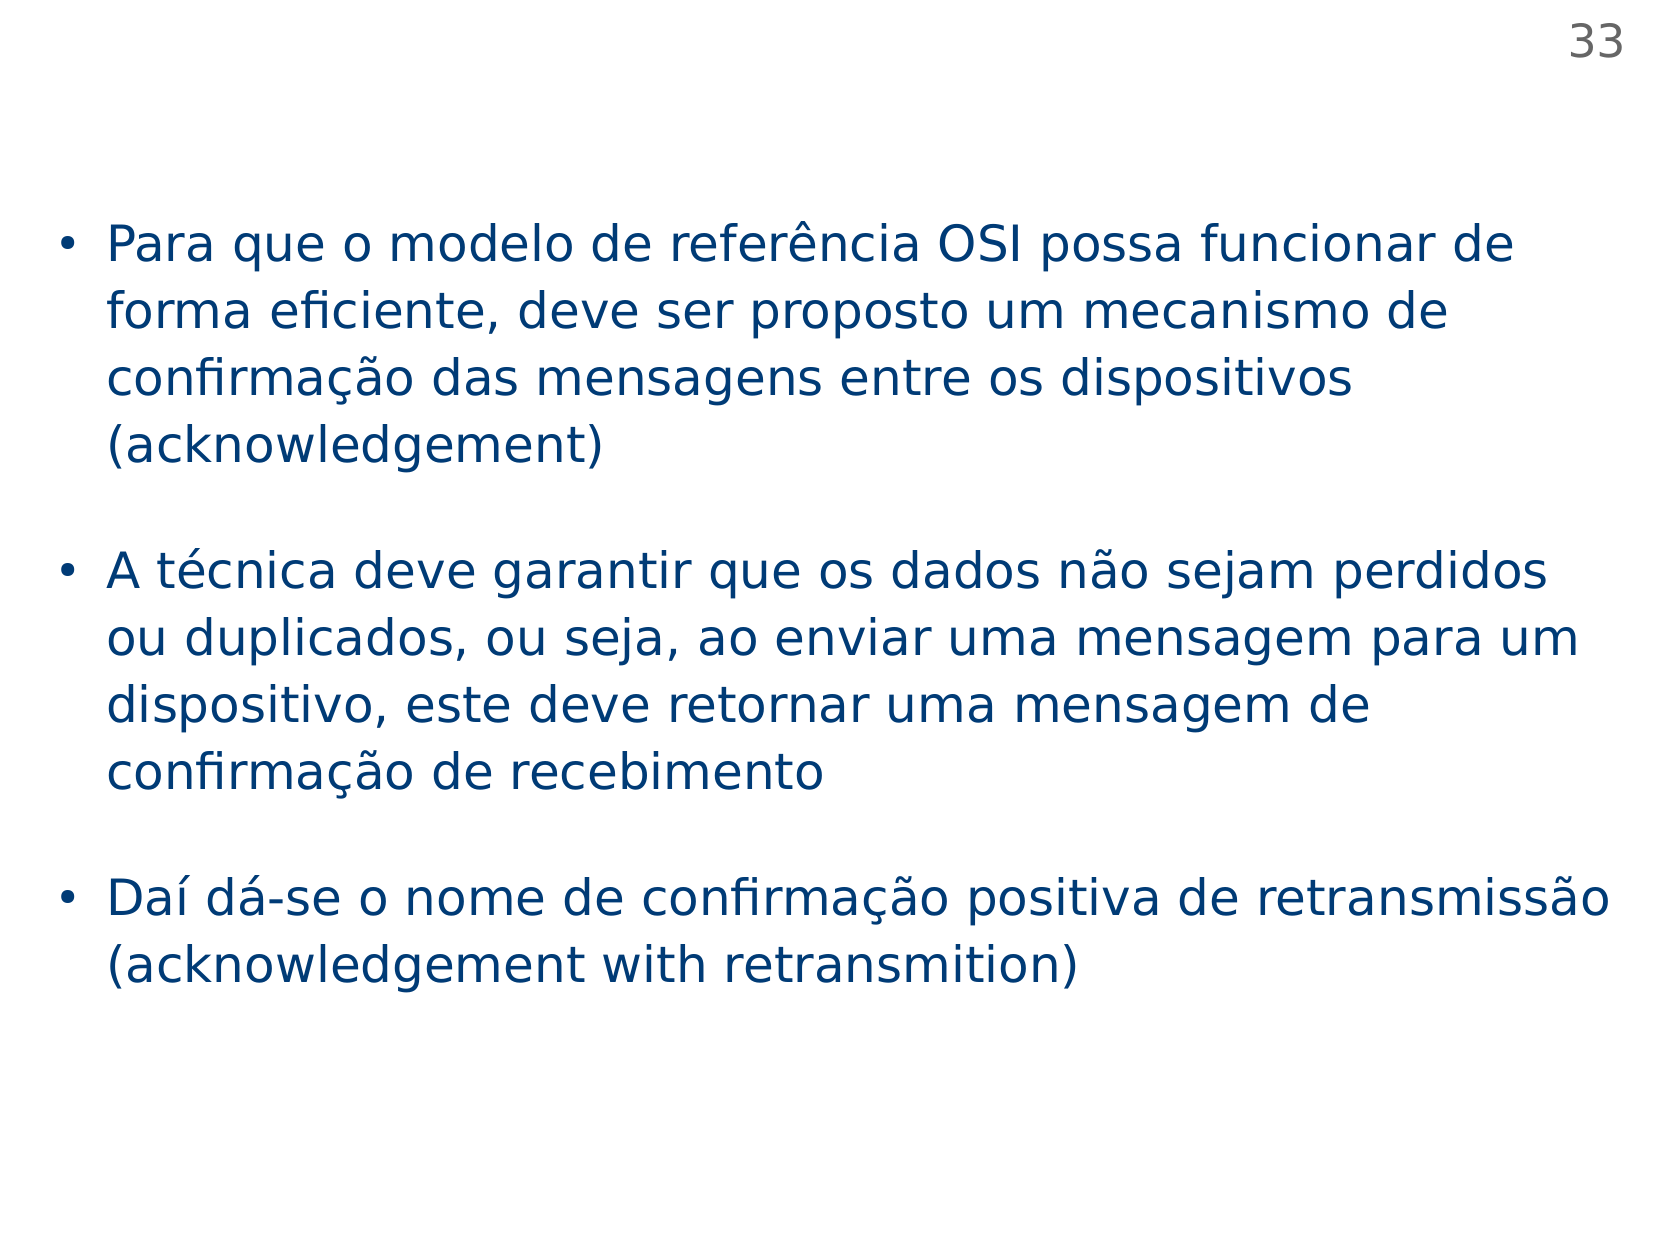

33
#
Para que o modelo de referência OSI possa funcionar de forma eficiente, deve ser proposto um mecanismo de confirmação das mensagens entre os dispositivos (acknowledgement)
A técnica deve garantir que os dados não sejam perdidos ou duplicados, ou seja, ao enviar uma mensagem para um dispositivo, este deve retornar uma mensagem de confirmação de recebimento
Daí dá-se o nome de confirmação positiva de retransmissão (acknowledgement with retransmition)